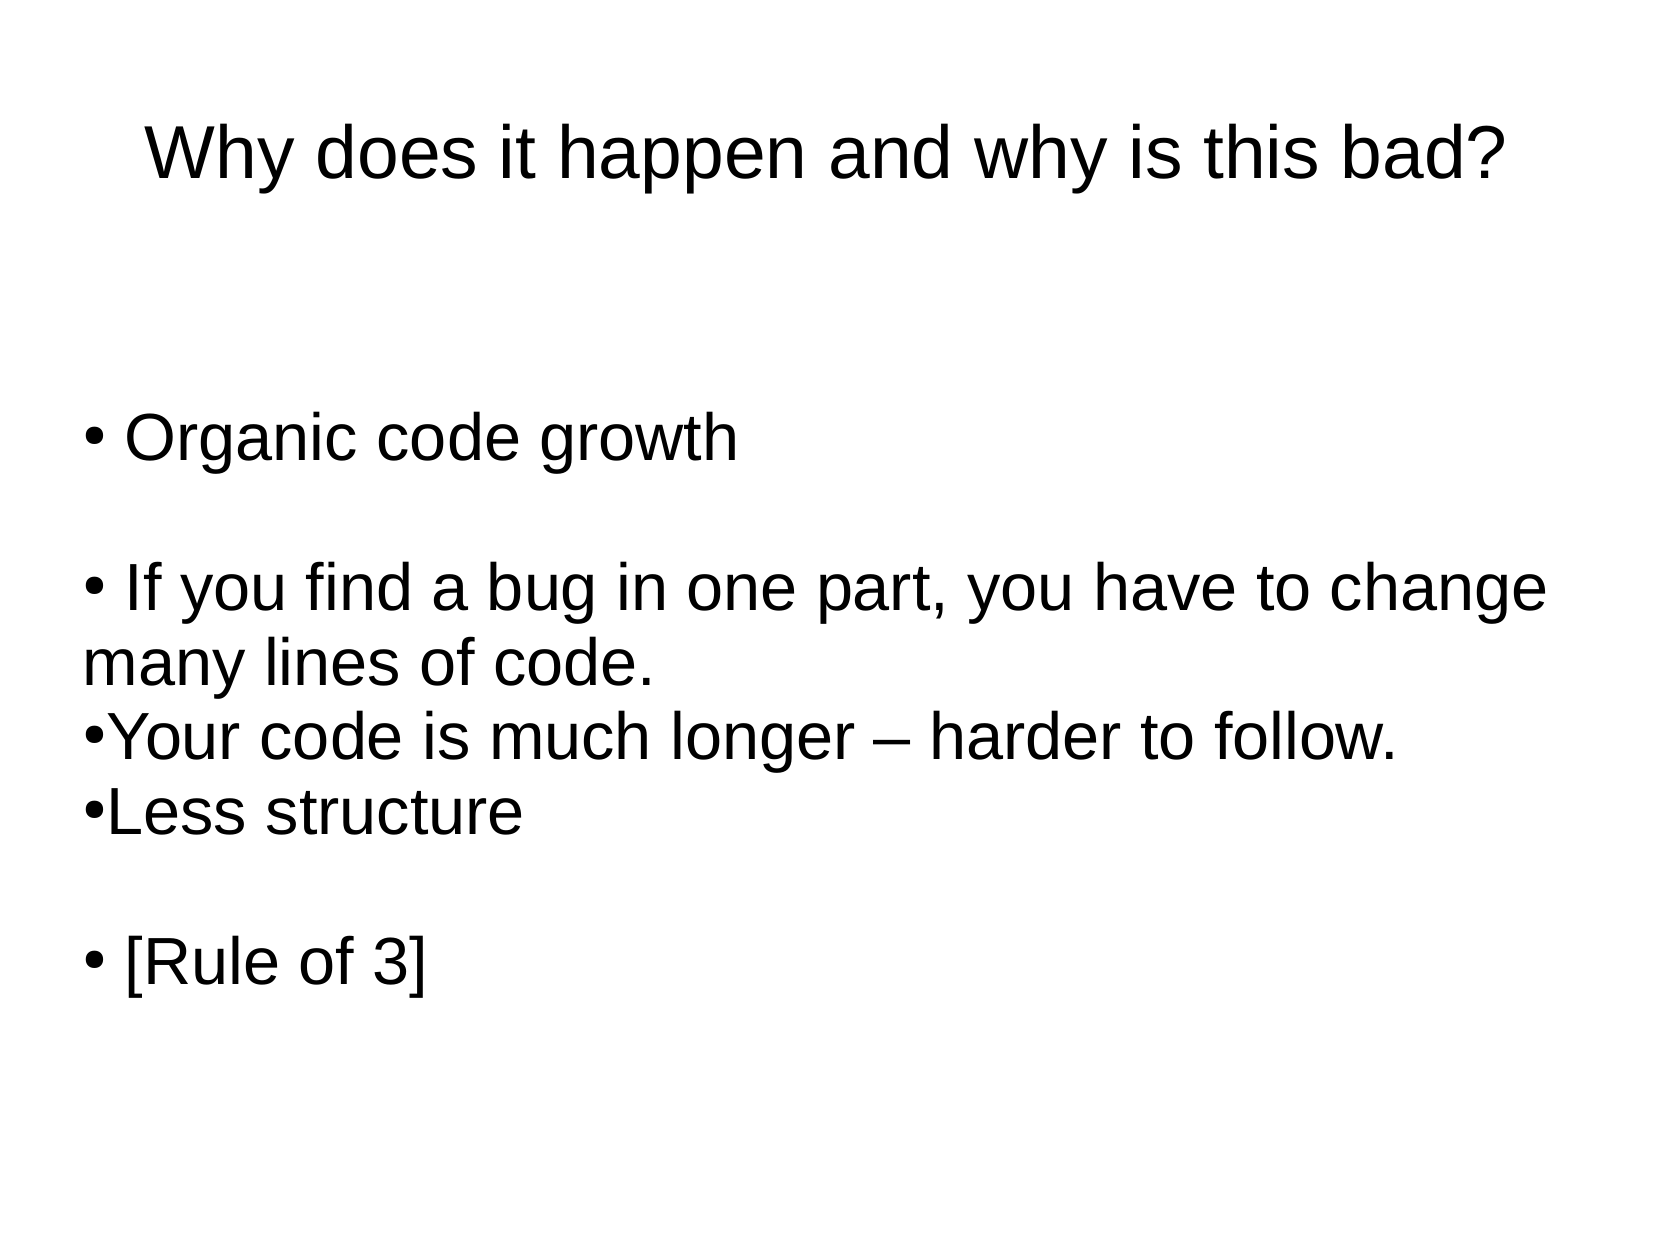

# Why does it happen and why is this bad?
 Organic code growth
 If you find a bug in one part, you have to change many lines of code.
Your code is much longer – harder to follow.
Less structure
 [Rule of 3]